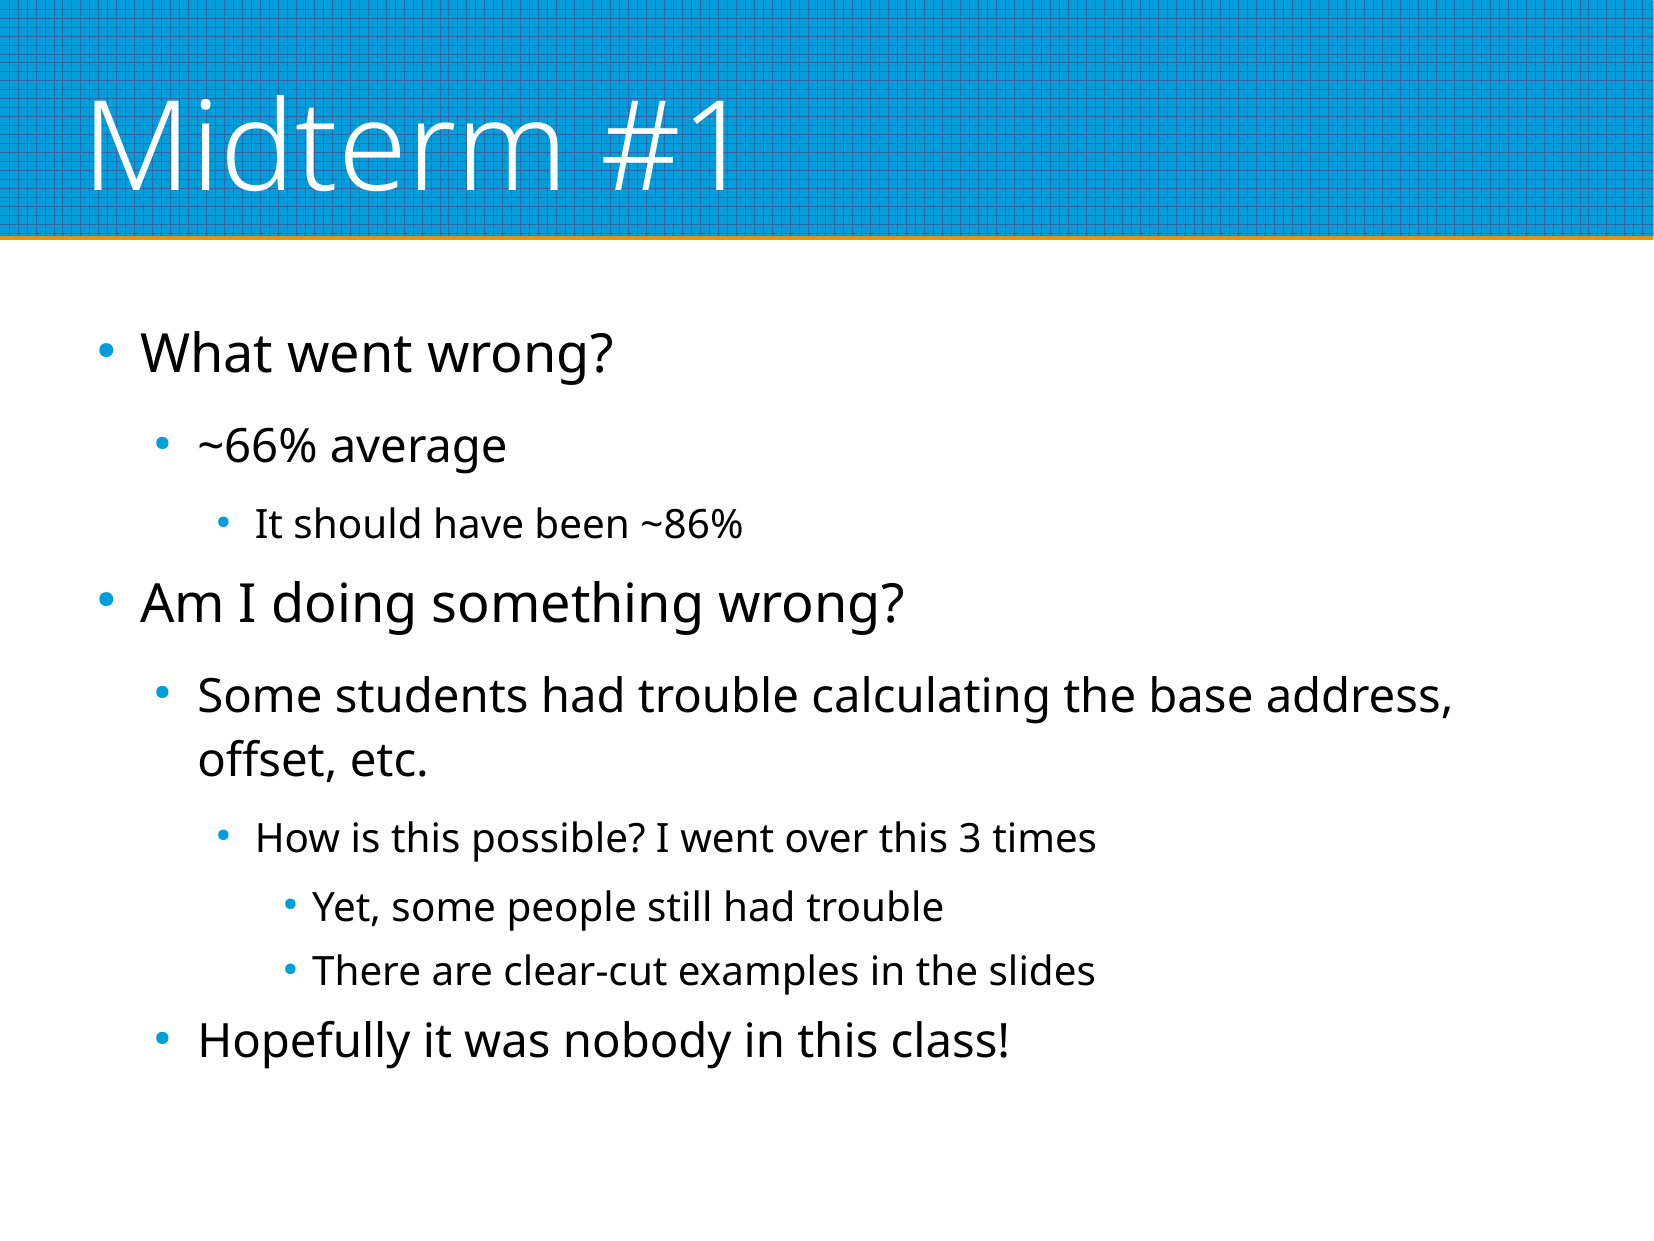

# Midterm #1
What went wrong?
~66% average
It should have been ~86%
Am I doing something wrong?
Some students had trouble calculating the base address, offset, etc.
How is this possible? I went over this 3 times
Yet, some people still had trouble
There are clear-cut examples in the slides
Hopefully it was nobody in this class!